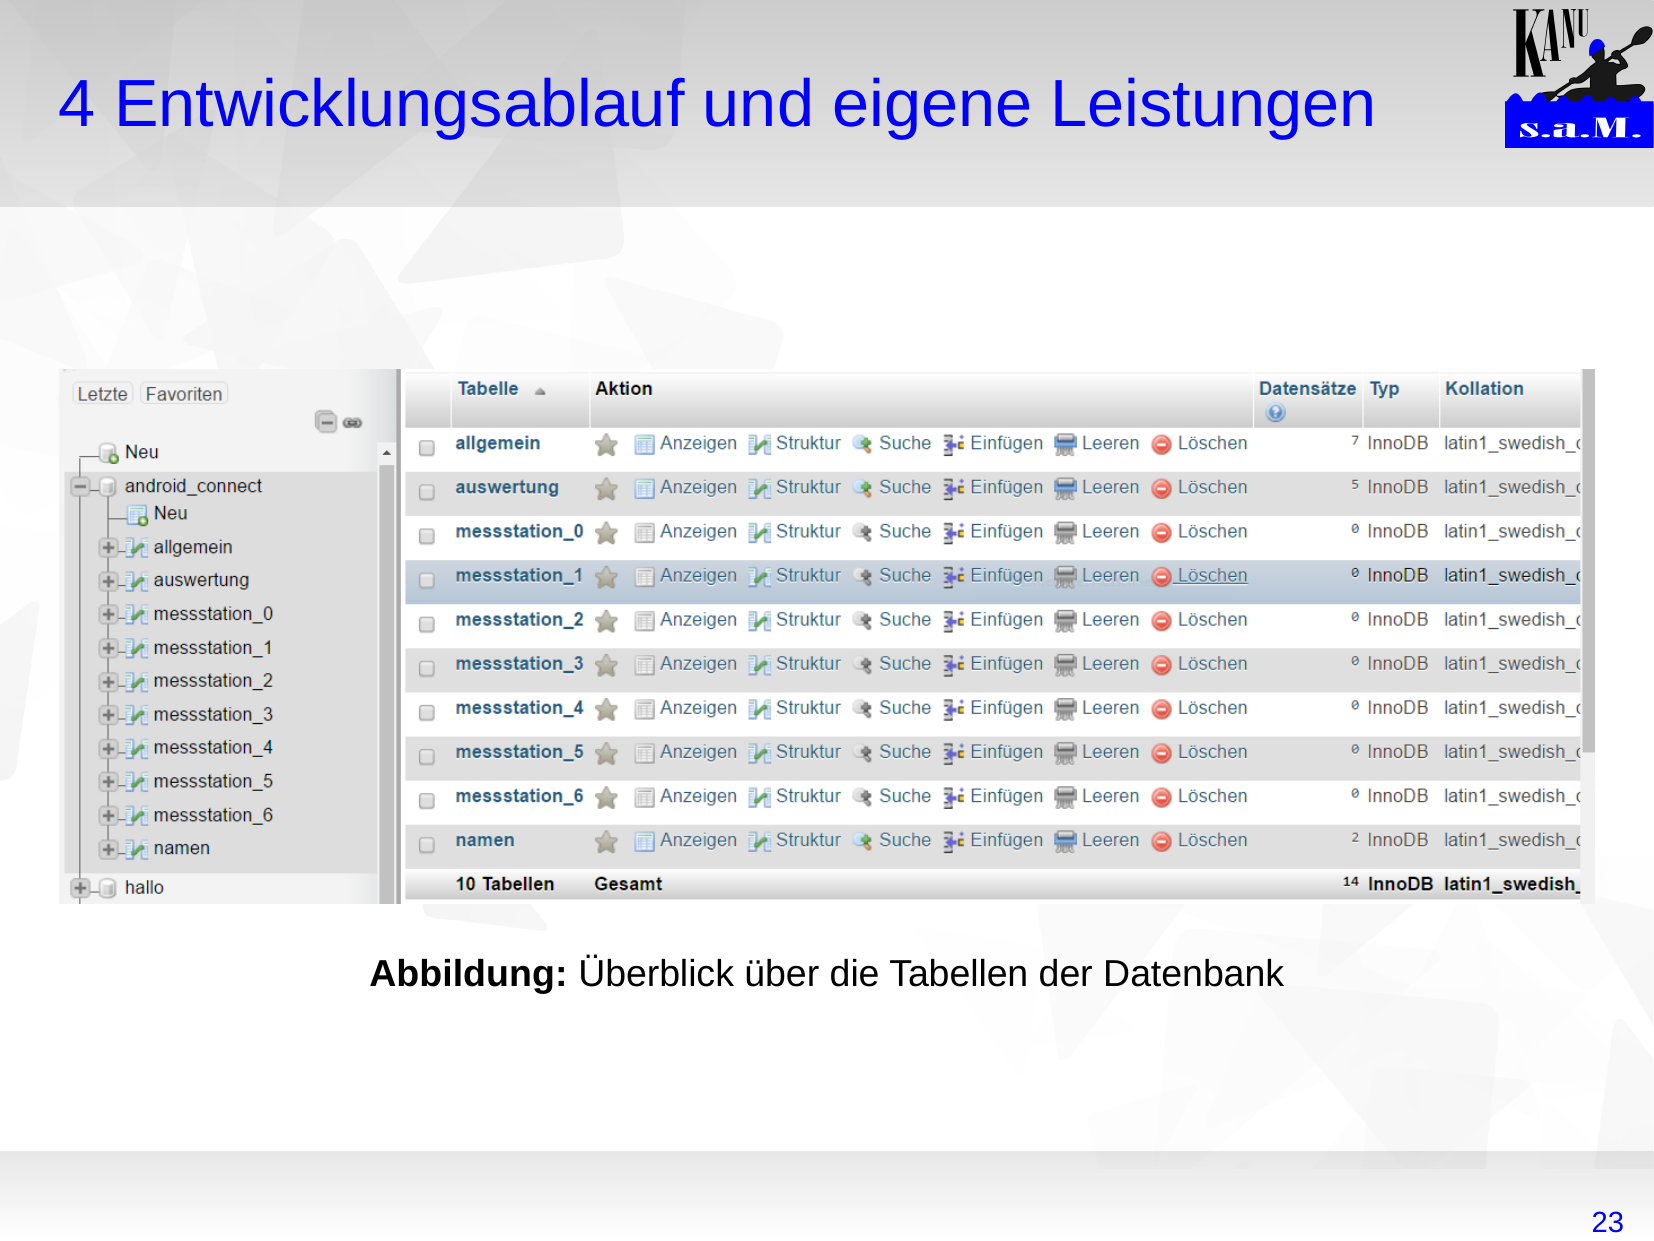

# 4 Entwicklungsablauf und eigene Leistungen
Abbildung: Überblick über die Tabellen der Datenbank
23